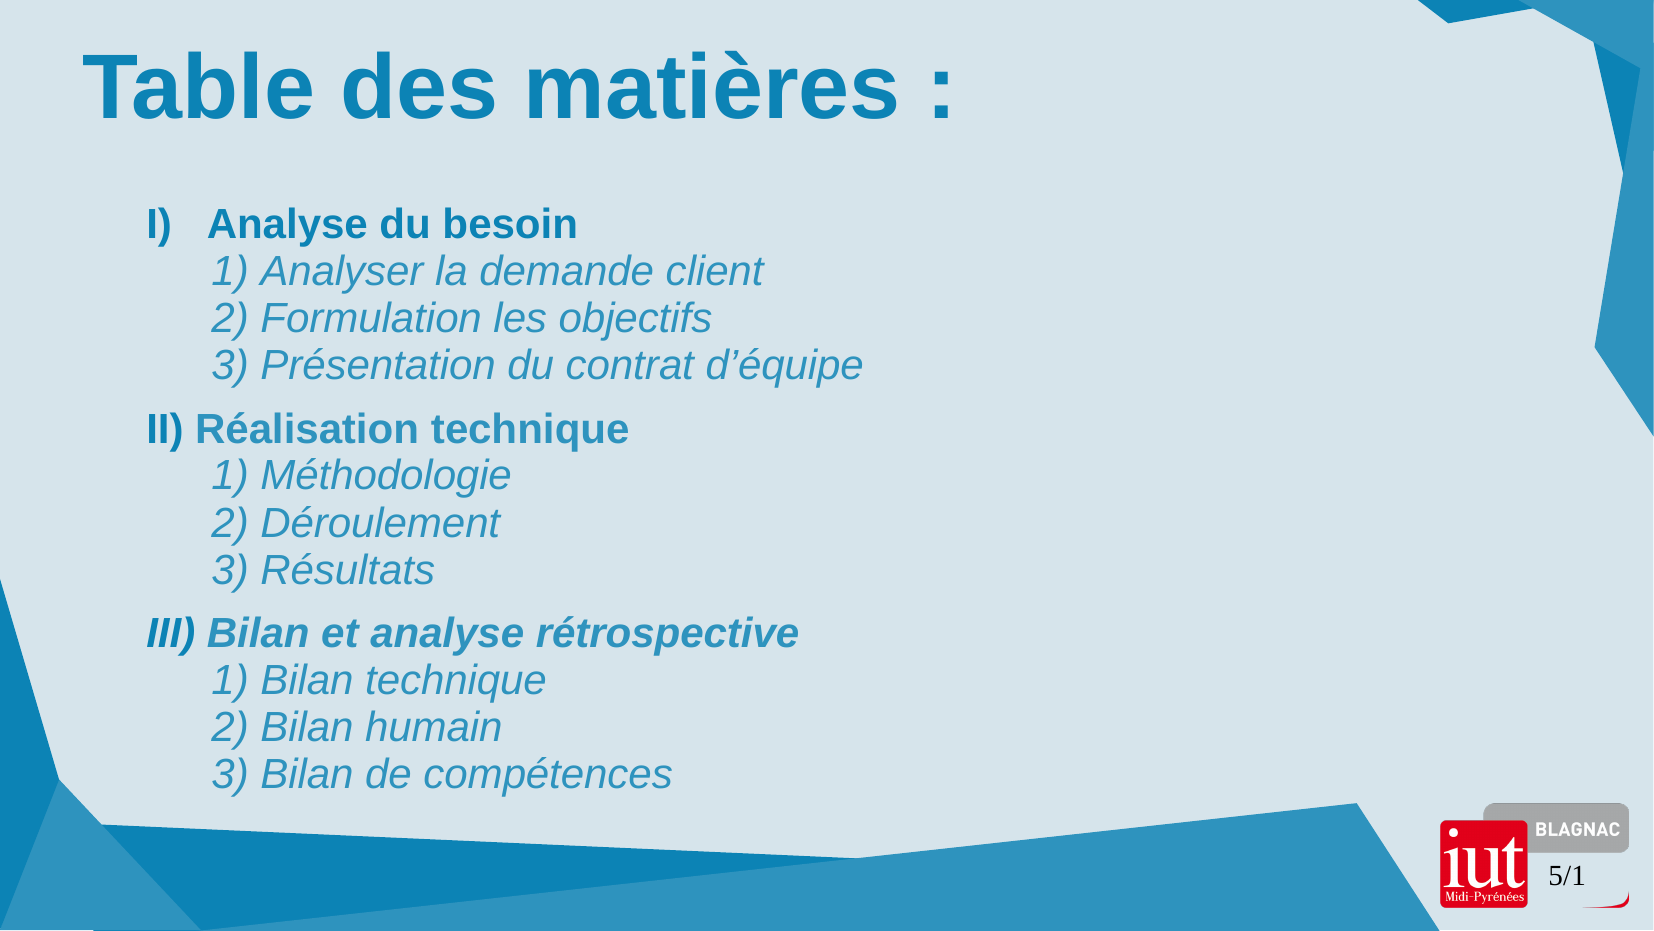

# Table des matières :
 Analyse du besoin
Analyser la demande client
Formulation les objectifs
Présentation du contrat d’équipe
Réalisation technique
Méthodologie
Déroulement
Résultats
 Bilan et analyse rétrospective
Bilan technique
Bilan humain
Bilan de compétences
5